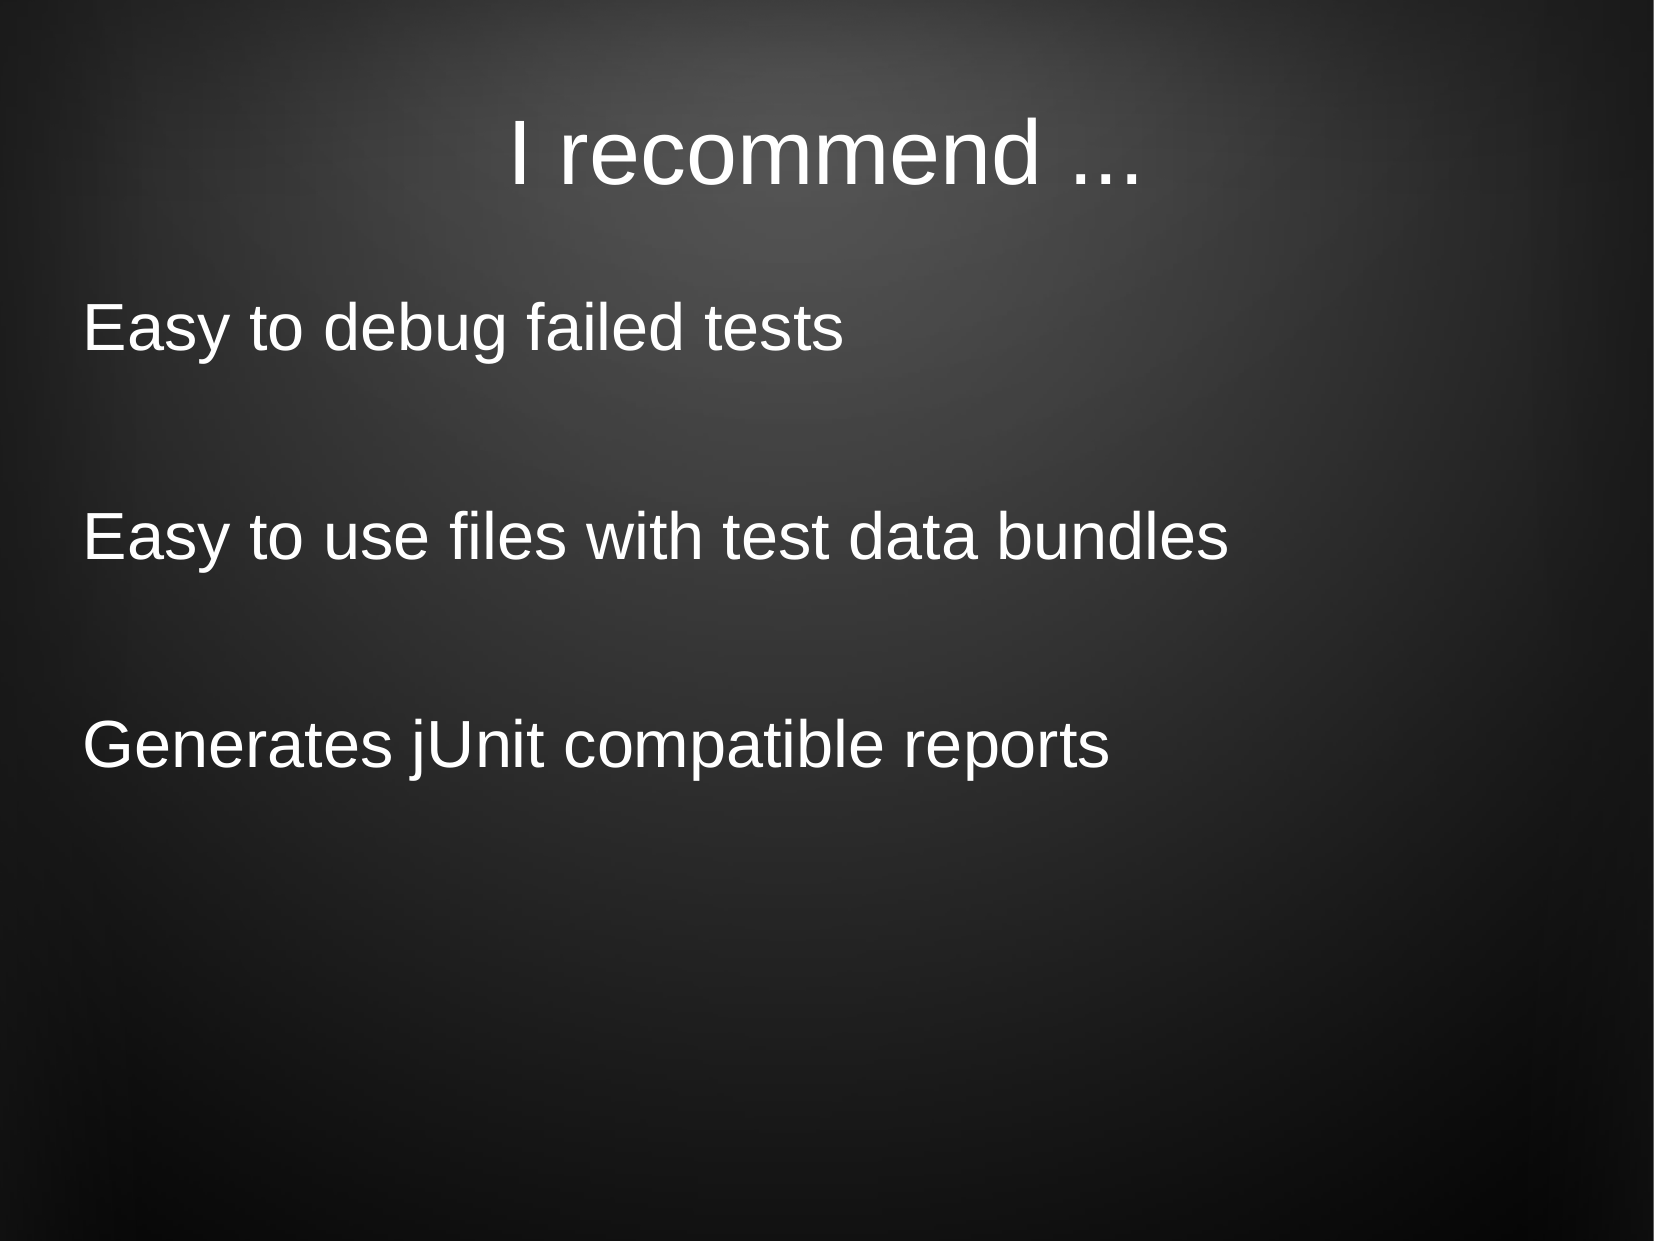

# I recommend ...
Easy to debug failed tests
Easy to use files with test data bundles
Generates jUnit compatible reports